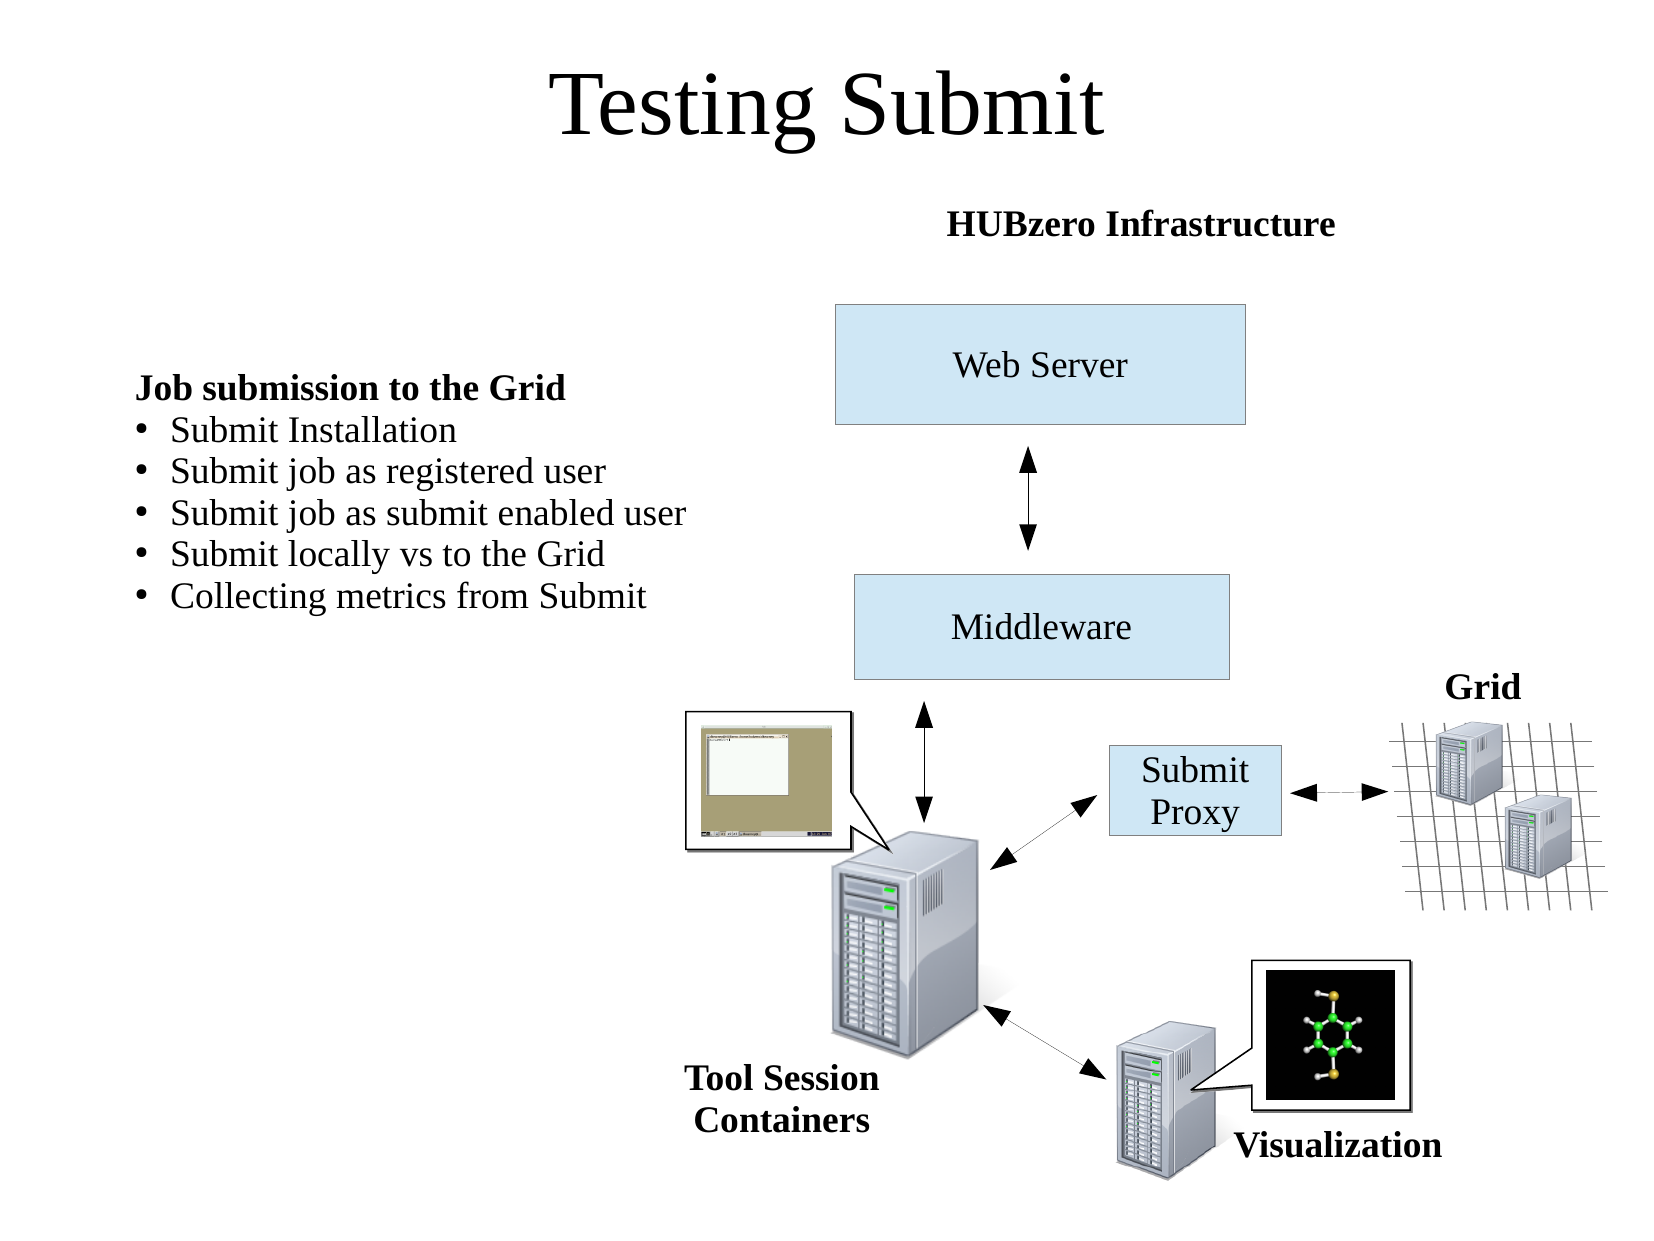

# Testing Submit
HUBzero Infrastructure
Web Server
Job submission to the Grid
Submit Installation
Submit job as registered user
Submit job as submit enabled user
Submit locally vs to the Grid
Collecting metrics from Submit
Middleware
Grid
Submit
Proxy
Tool Session
Containers
Visualization